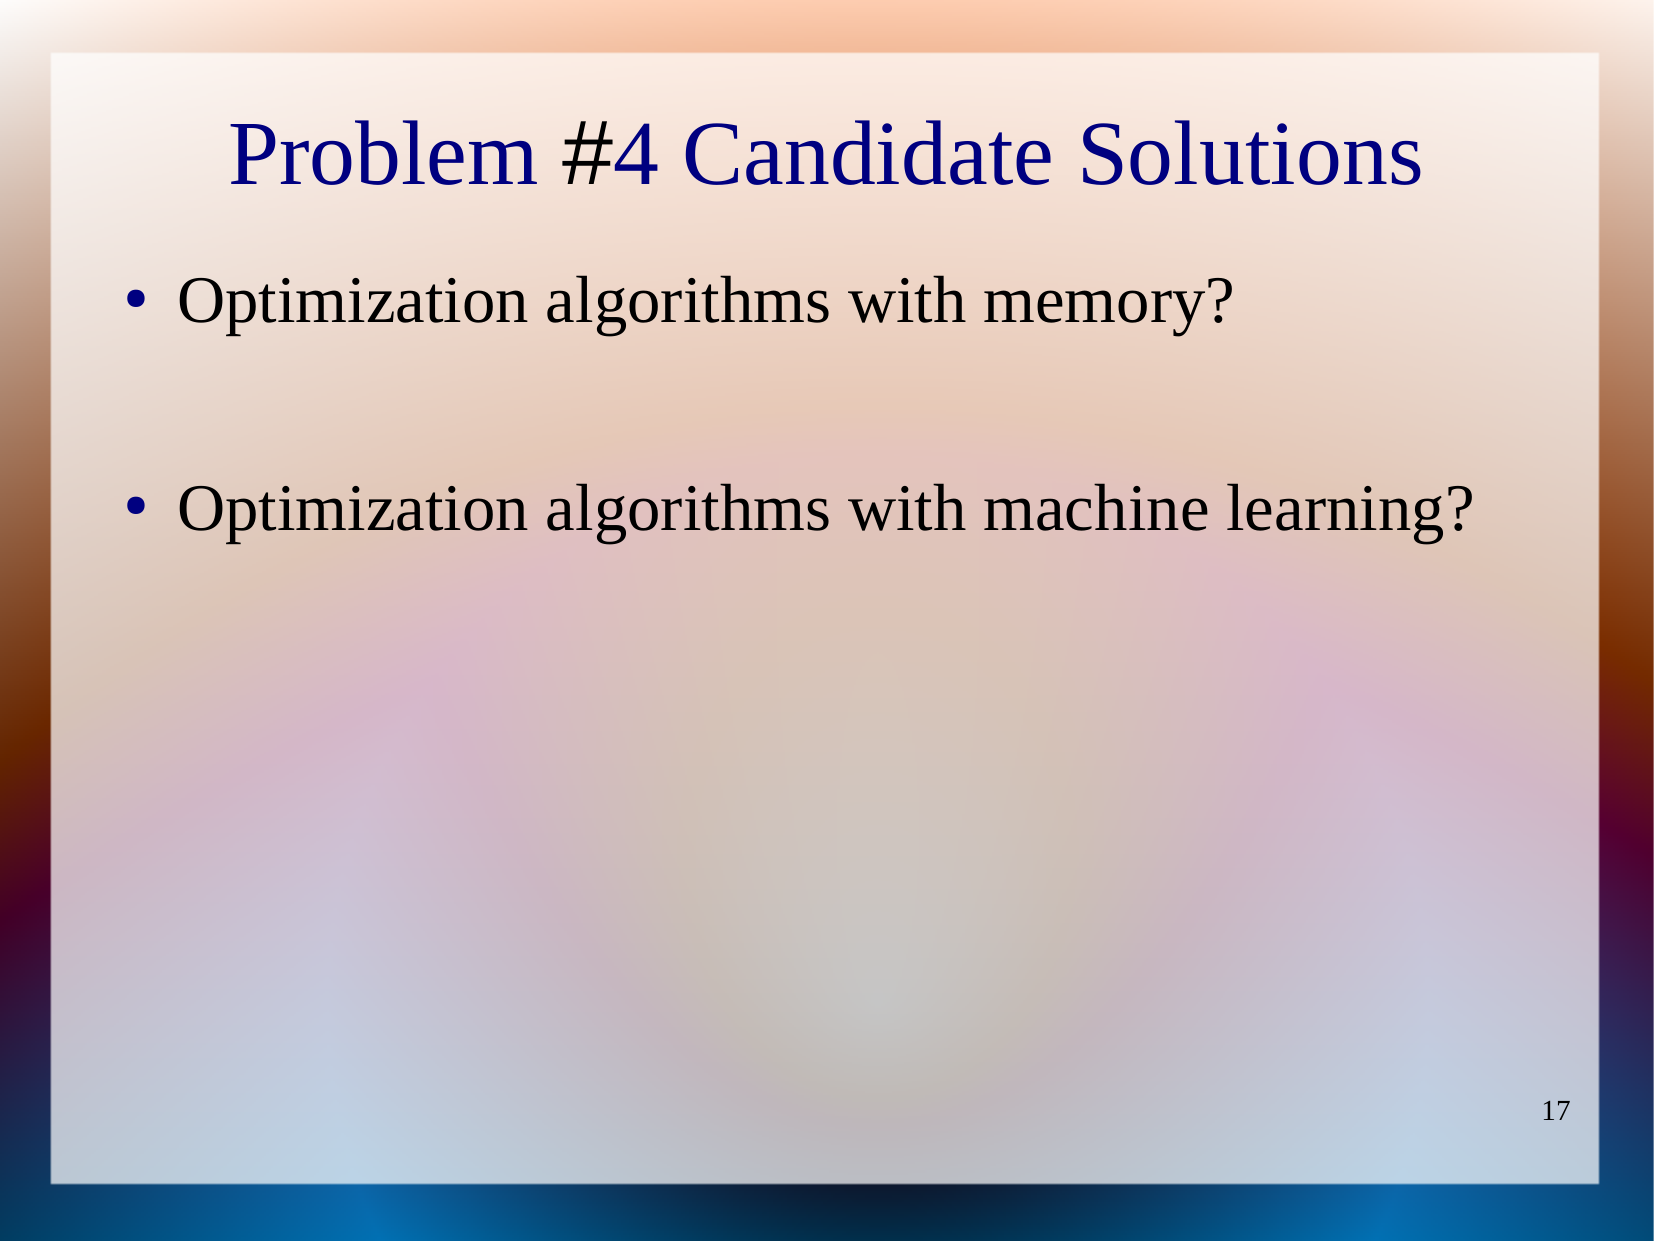

# Problem #4 Candidate Solutions
Optimization algorithms with memory?
Optimization algorithms with machine learning?
17